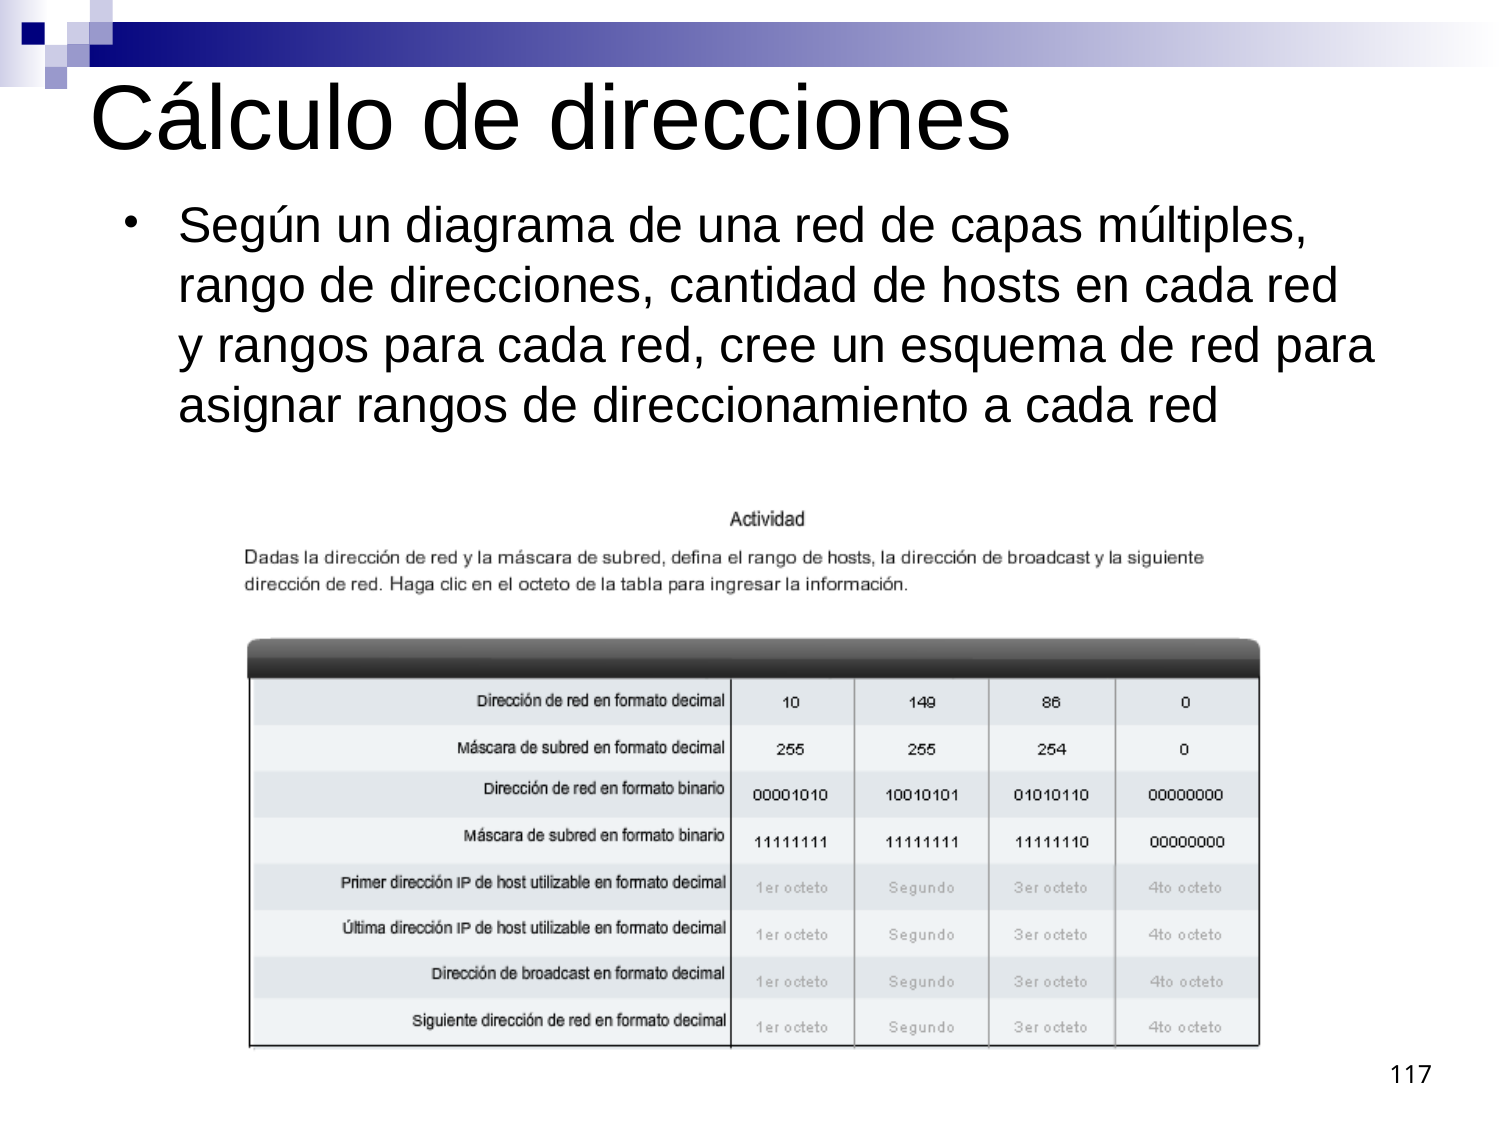

Cálculo de direcciones
Según un diagrama de una red de capas múltiples, rango de direcciones, cantidad de hosts en cada red y rangos para cada red, cree un esquema de red para asignar rangos de direccionamiento a cada red